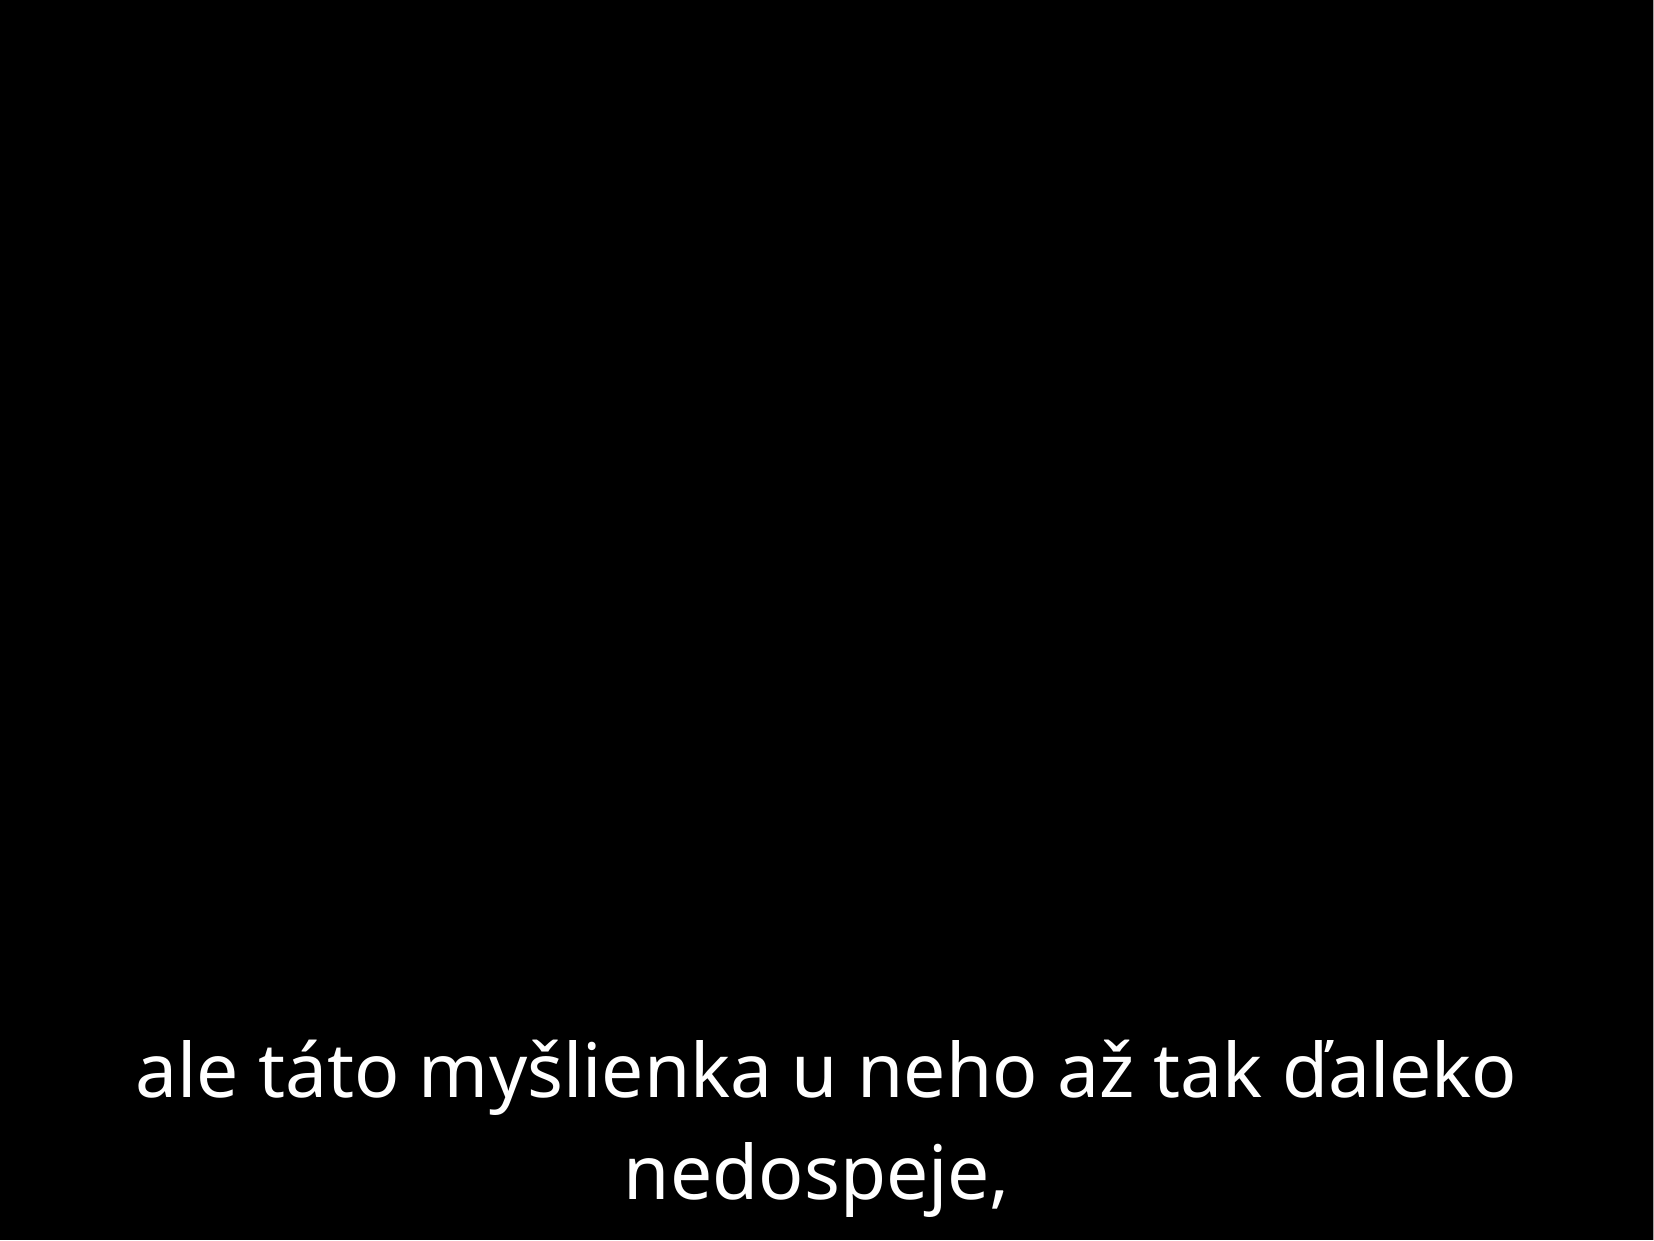

# ale táto myšlienka u neho až tak ďaleko nedospeje,